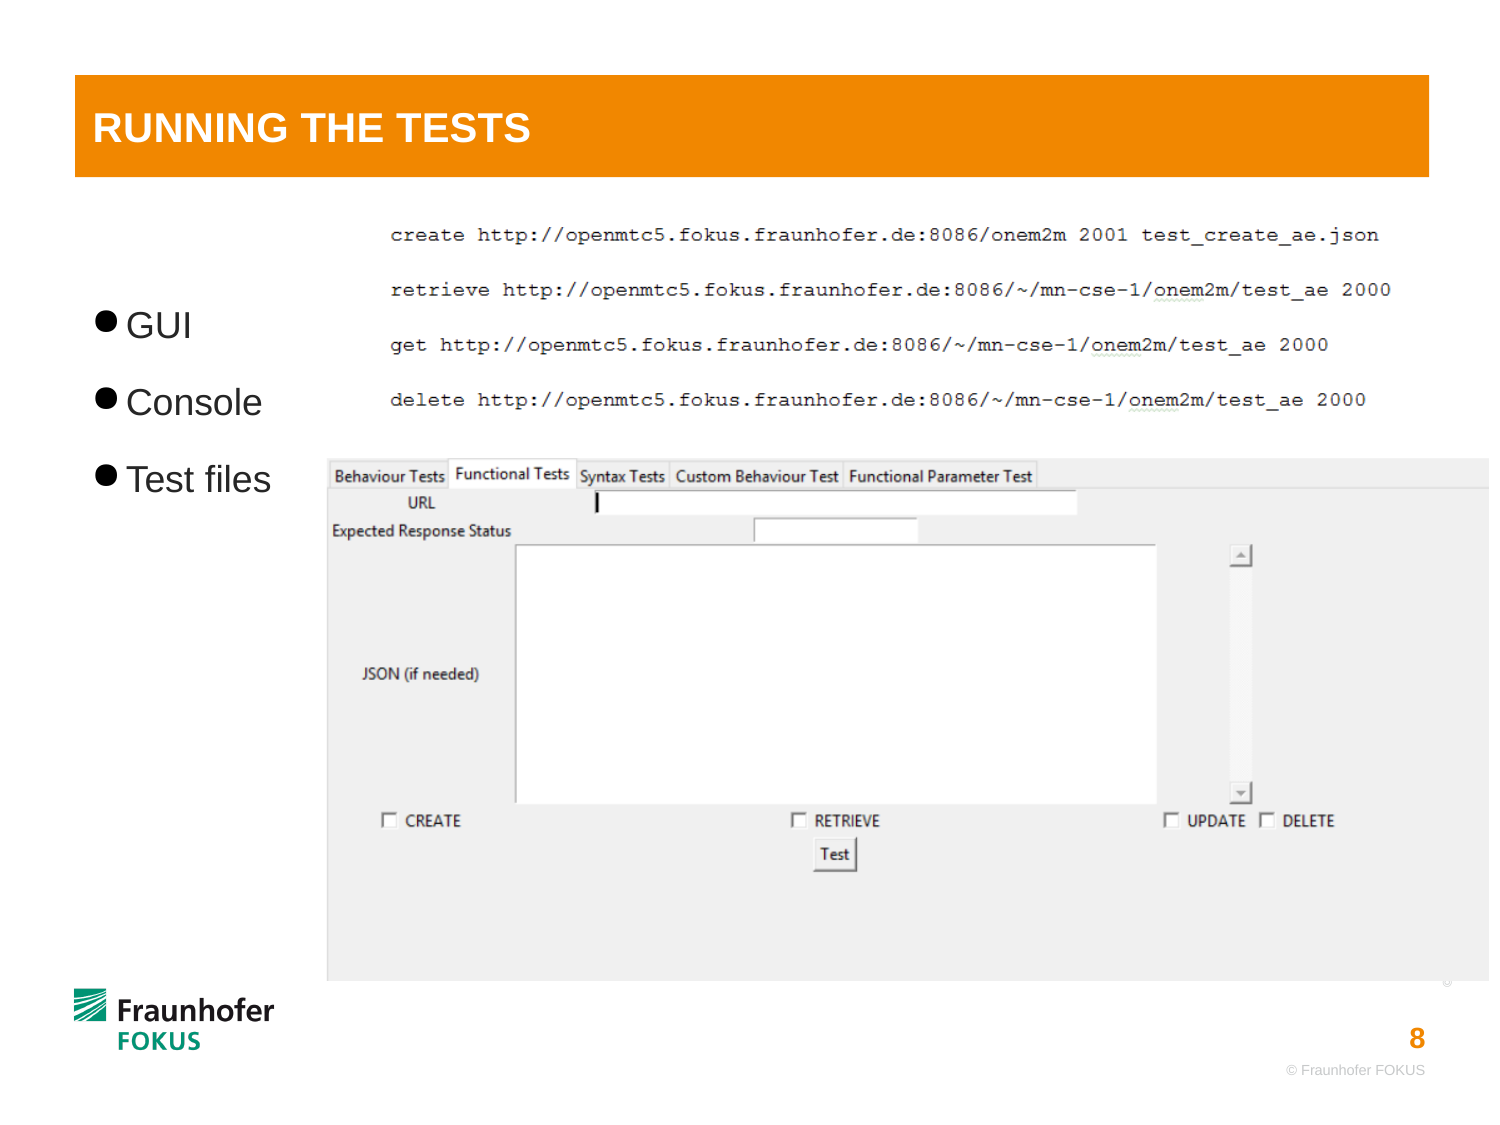

# Running the tests
GUI
Console
Test files
©Matthias Heyde / Fraunhofer FOKUS
© Matthias Heyde / Fraunhofer FOKUS
© Fraunhofer FOKUS